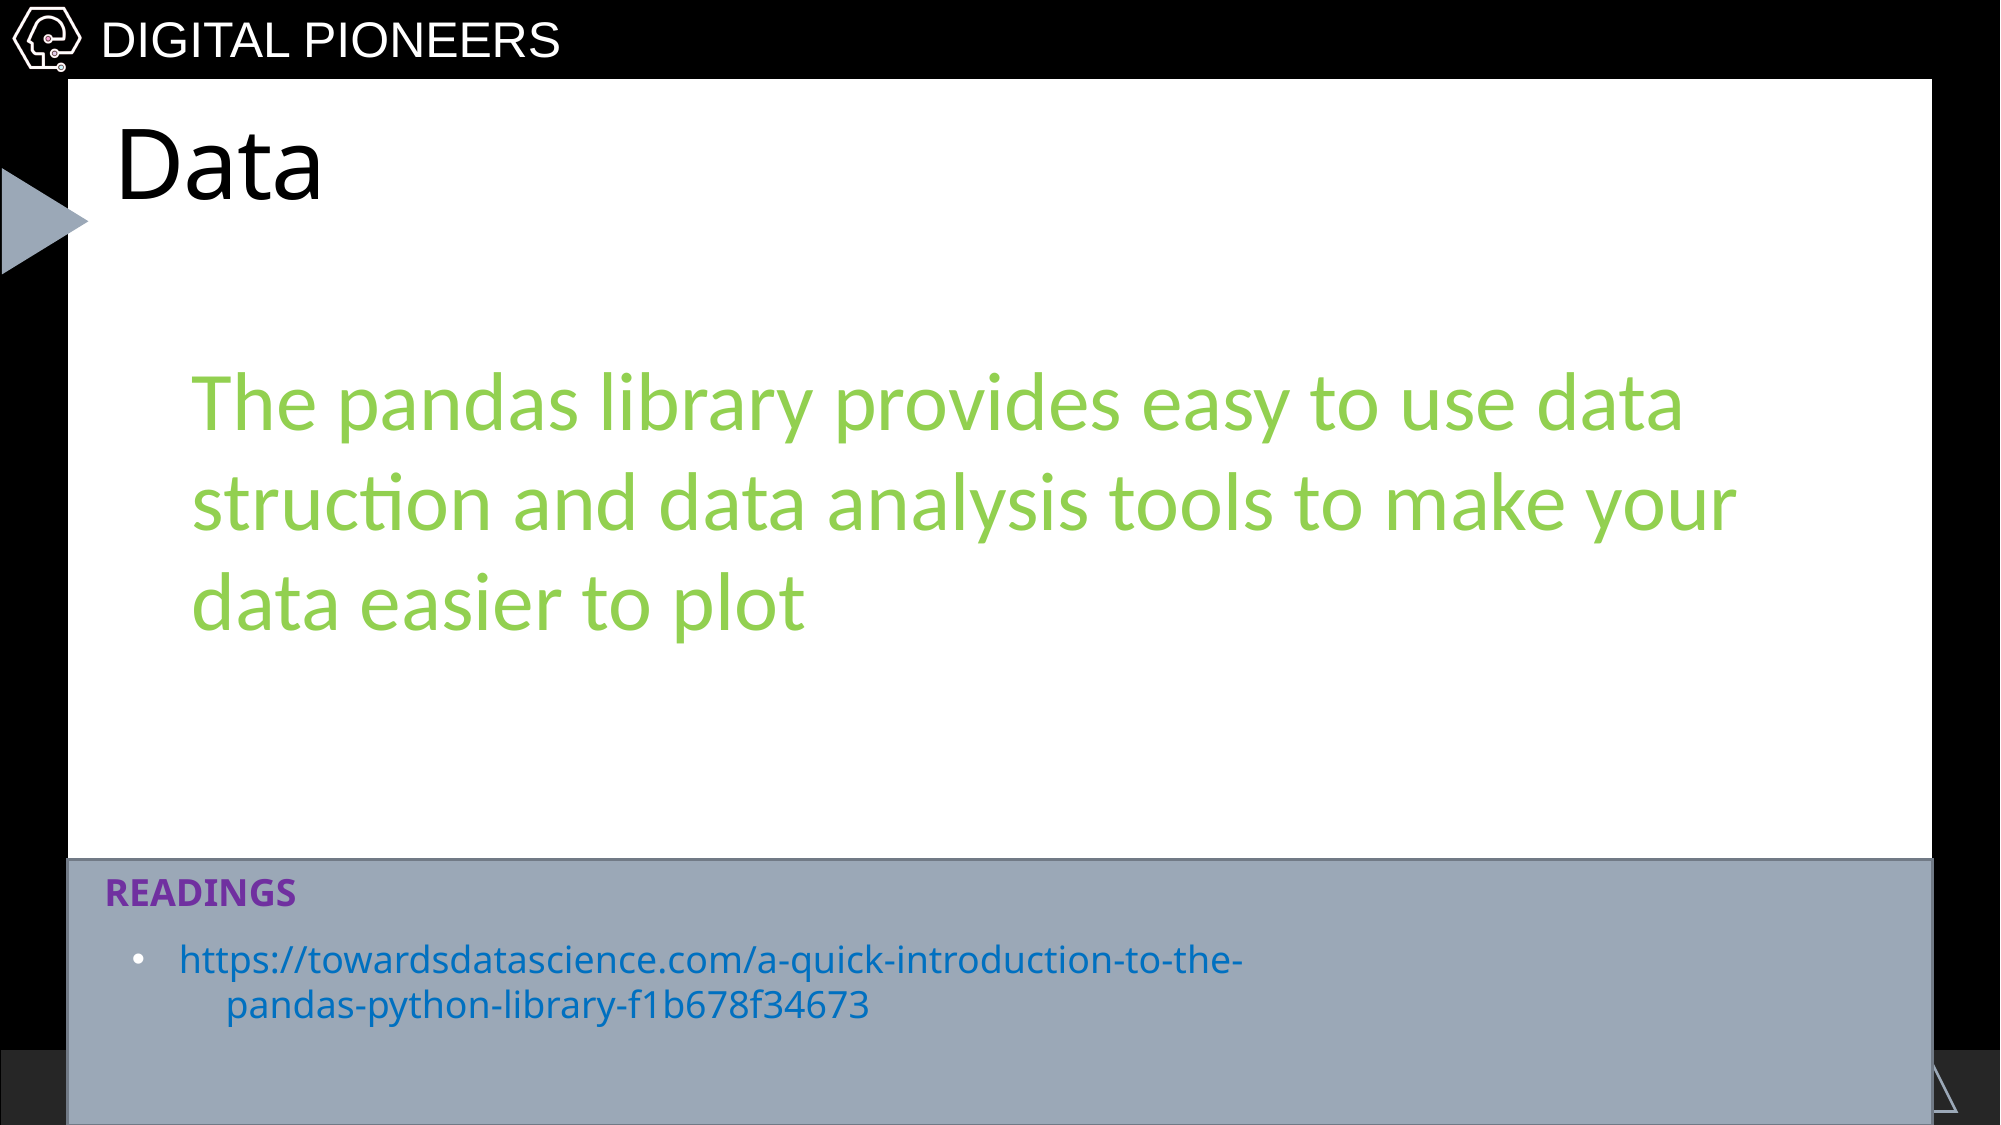

DIGITAL PIONEERS
# Data
The pandas library provides easy to use data struction and data analysis tools to make your data easier to plot
READINGS
https://towardsdatascience.com/a-quick-introduction-to-the-pandas-python-library-f1b678f34673